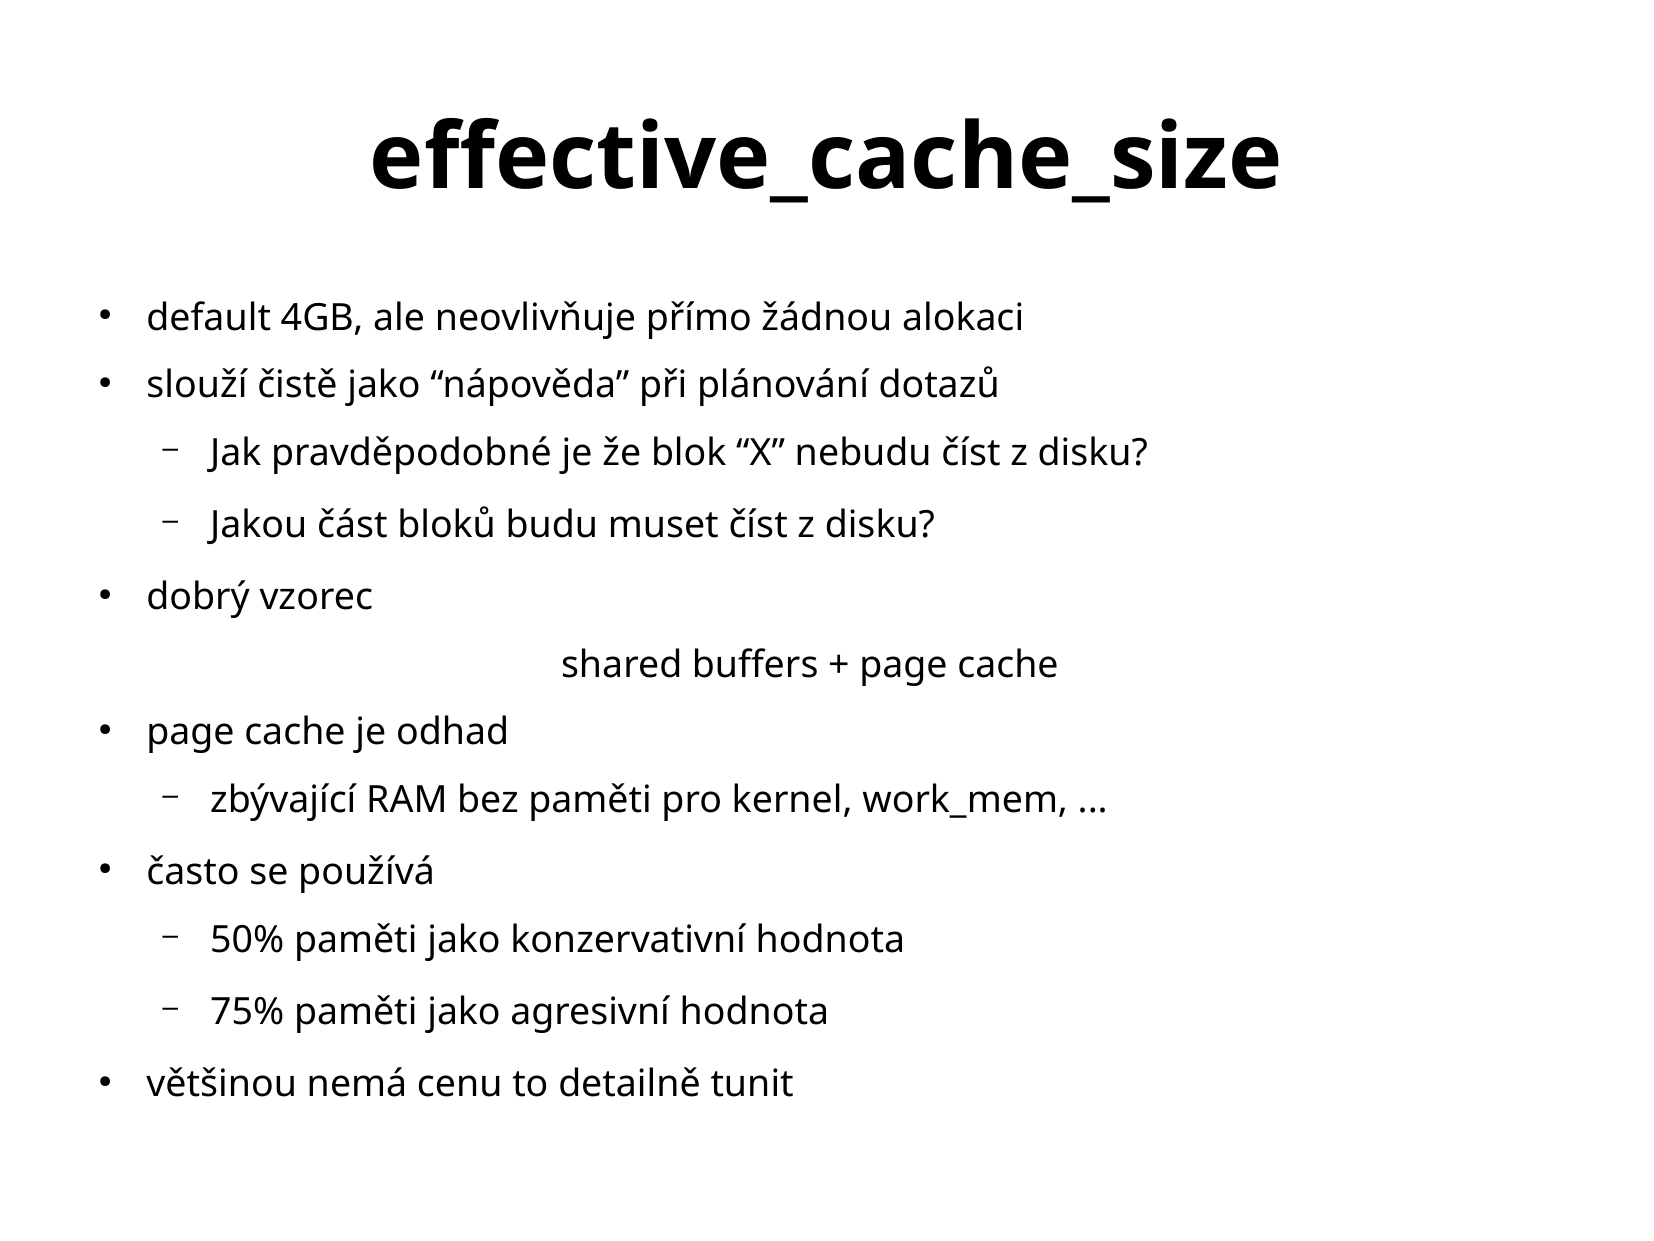

# effective_cache_size
default 4GB, ale neovlivňuje přímo žádnou alokaci
slouží čistě jako “nápověda” při plánování dotazů
Jak pravděpodobné je že blok “X” nebudu číst z disku?
Jakou část bloků budu muset číst z disku?
dobrý vzorec
shared buffers + page cache
page cache je odhad
zbývající RAM bez paměti pro kernel, work_mem, ...
často se používá
50% paměti jako konzervativní hodnota
75% paměti jako agresivní hodnota
většinou nemá cenu to detailně tunit